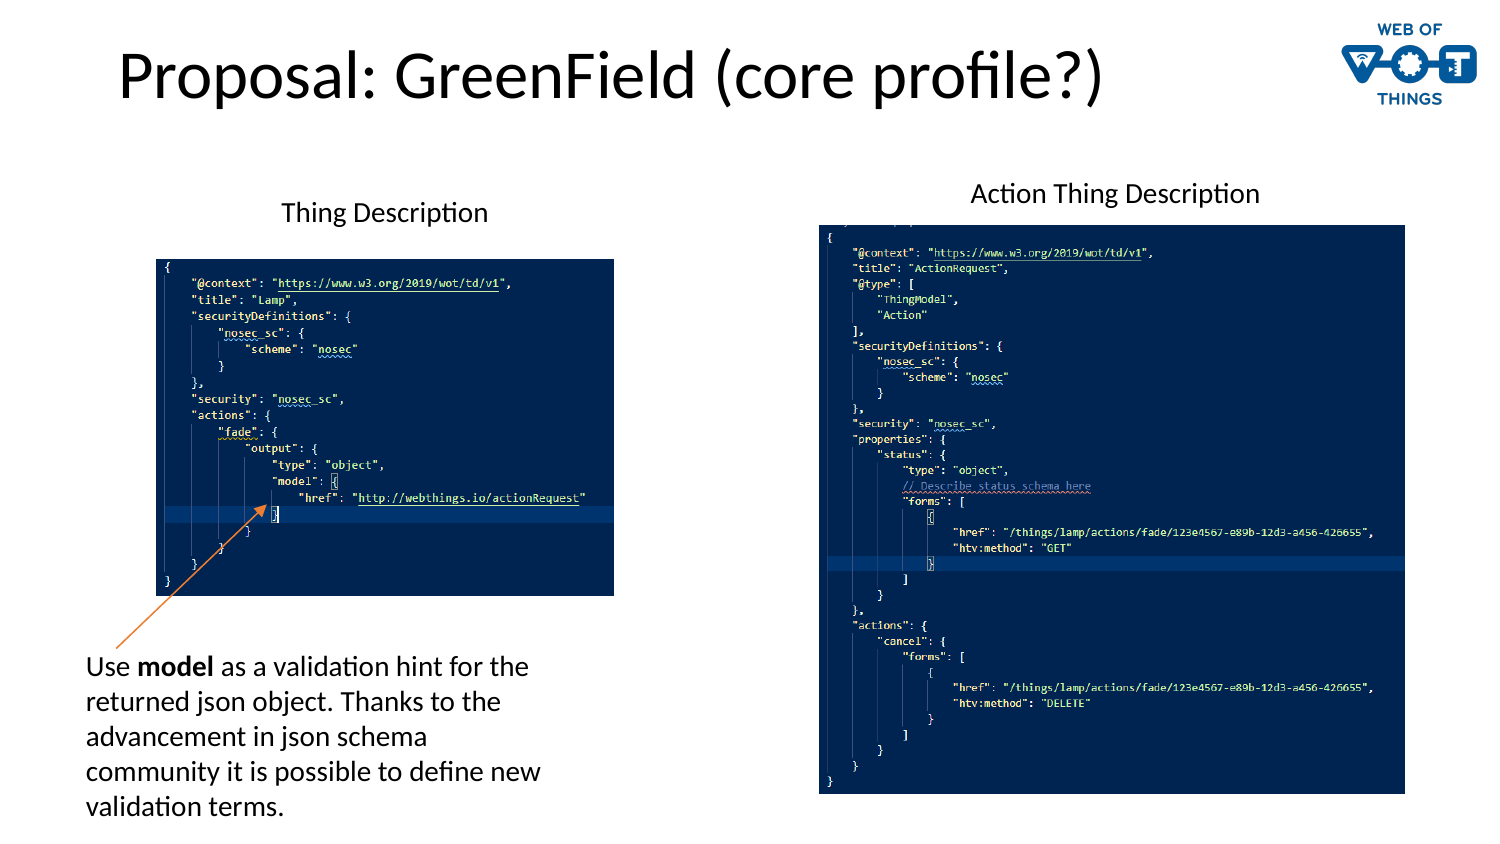

# Proposal: GreenField (core profile?)
Action Thing Description
Thing Description
Use model as a validation hint for the returned json object. Thanks to the advancement in json schema community it is possible to define new validation terms.